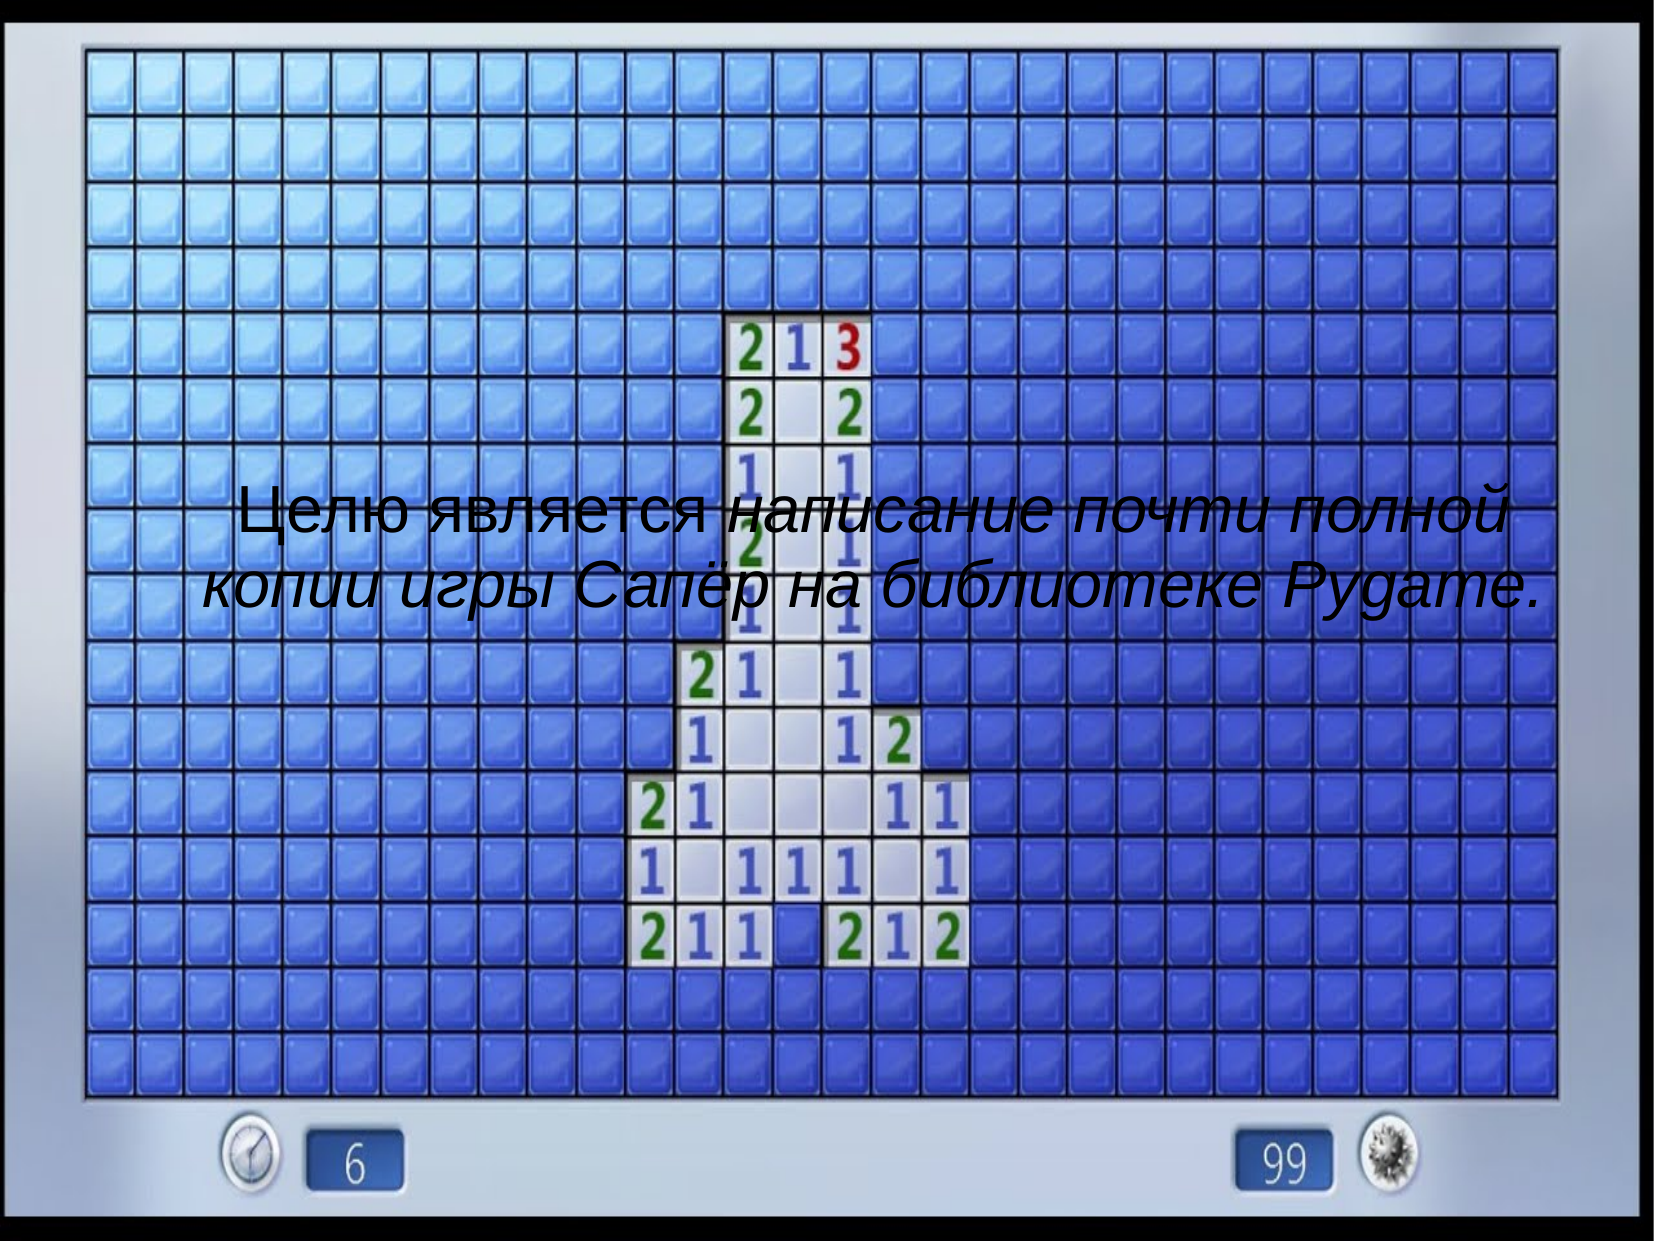

#
Целю является написание почти полной копии игры Сапёр на библиотеке Pygame.